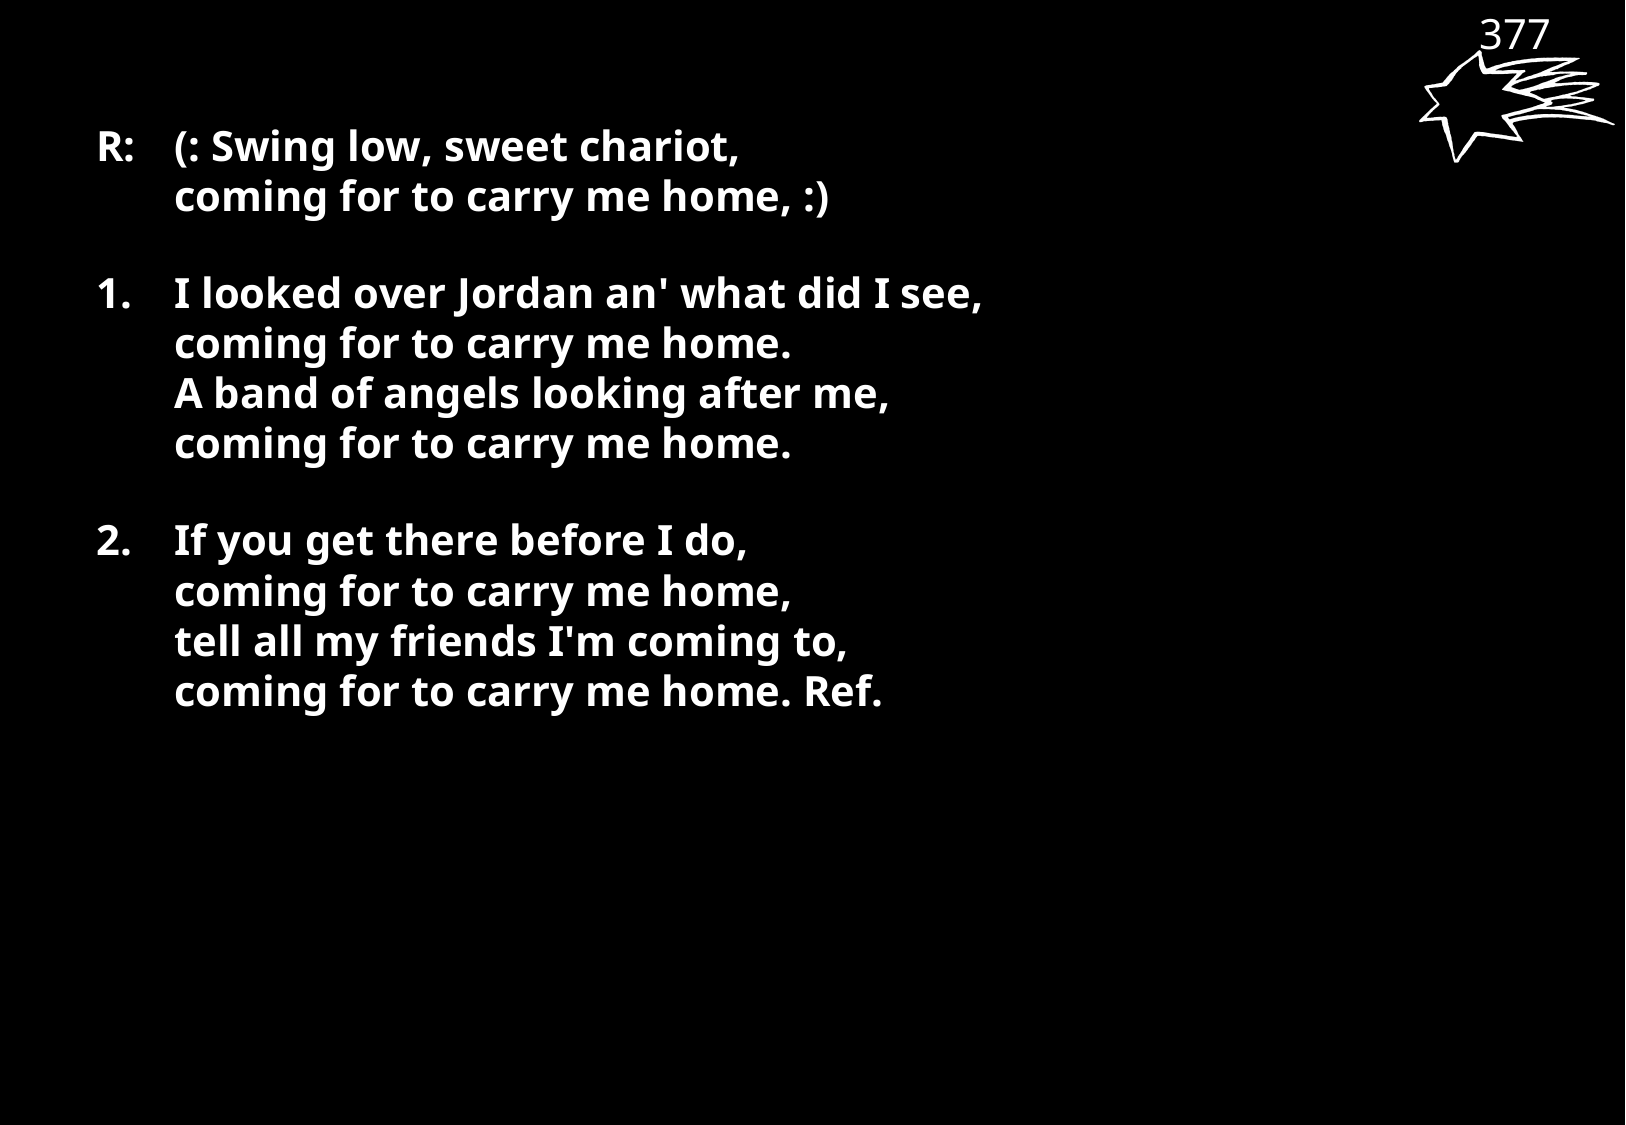

377
# R: 	(: Swing low, sweet chariot, coming for to carry me home, :)
1.	I looked over Jordan an' what did I see,
coming for to carry me home.
A band of angels looking after me,
coming for to carry me home.
2.	If you get there before I do,
coming for to carry me home,
tell all my friends I'm coming to,
coming for to carry me home. Ref.